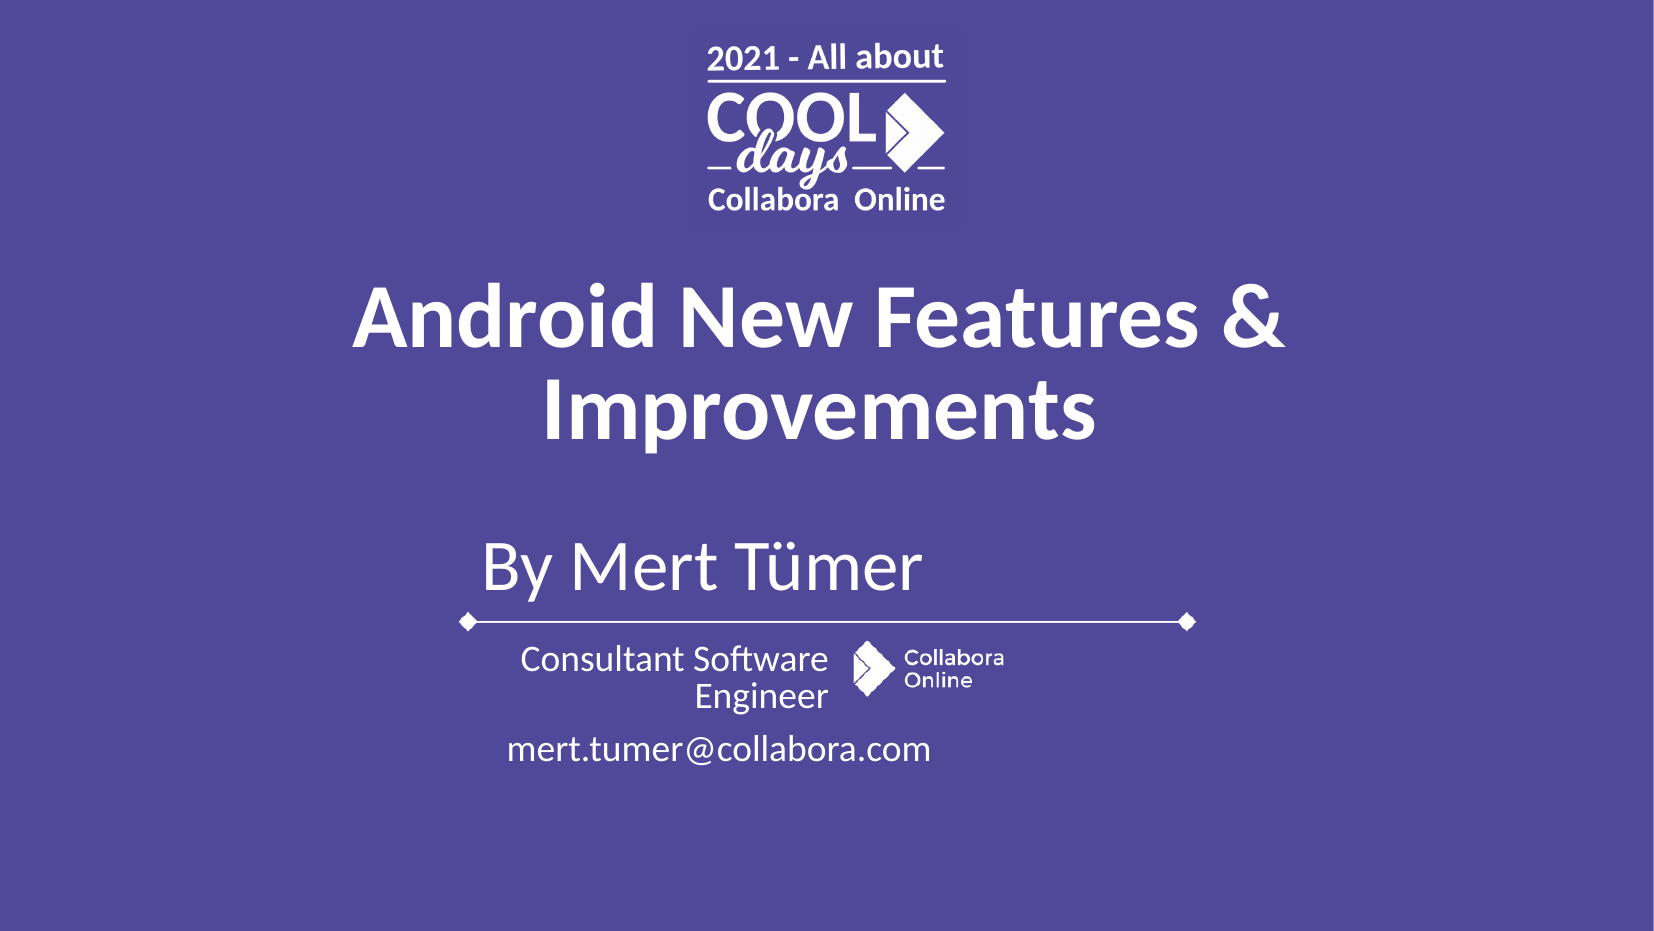

Android New Features & Improvements
By Mert Tümer
Consultant Software Engineer
mert.tumer@collabora.com